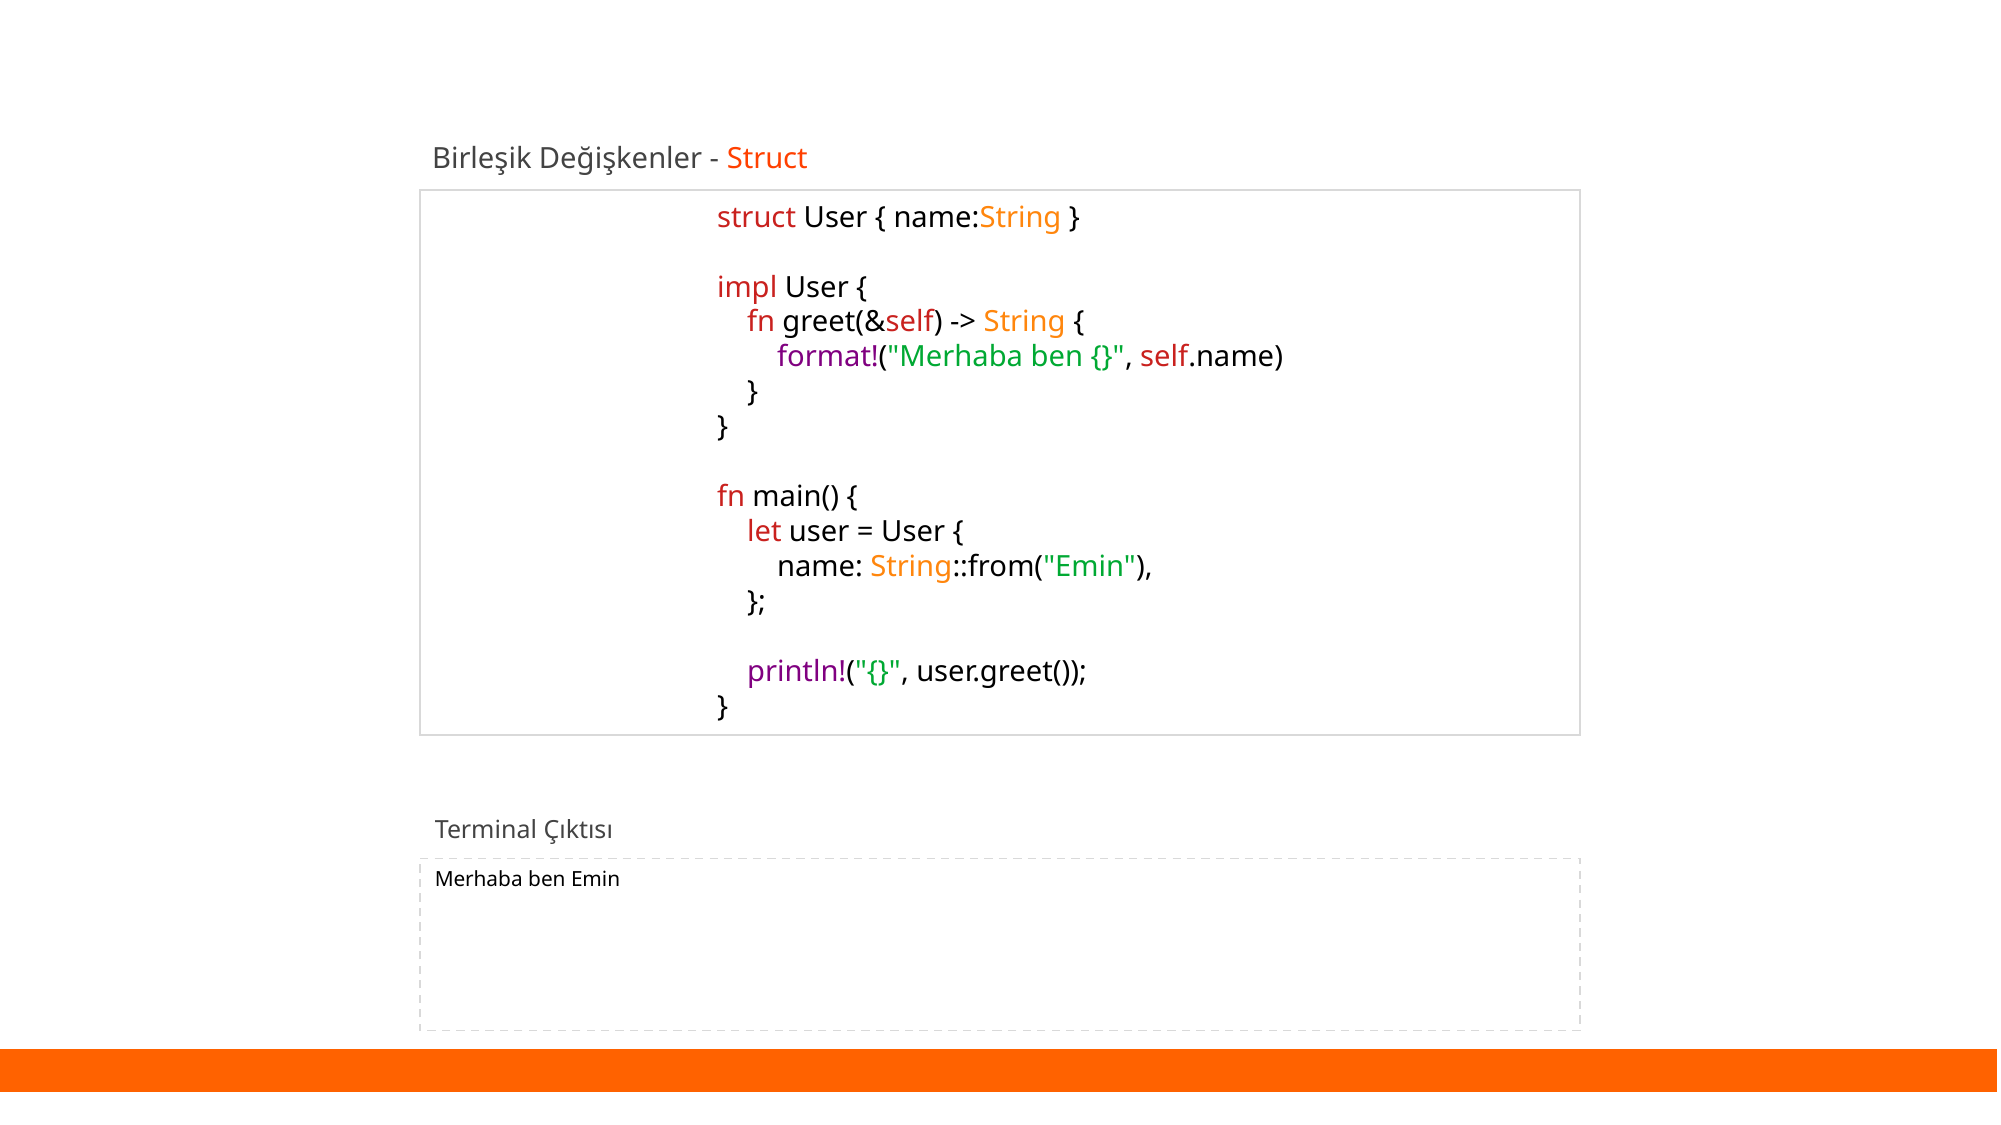

Birleşik Değişkenler - Struct
struct User { name:String }
impl User {
 fn greet(&self) -> String {
 format!("Merhaba ben {}", self.name)
 }
}
fn main() {
 let user = User {
 name: String::from("Emin"),
 };
 println!("{}", user.greet());
}
Terminal Çıktısı
Merhaba ben Emin